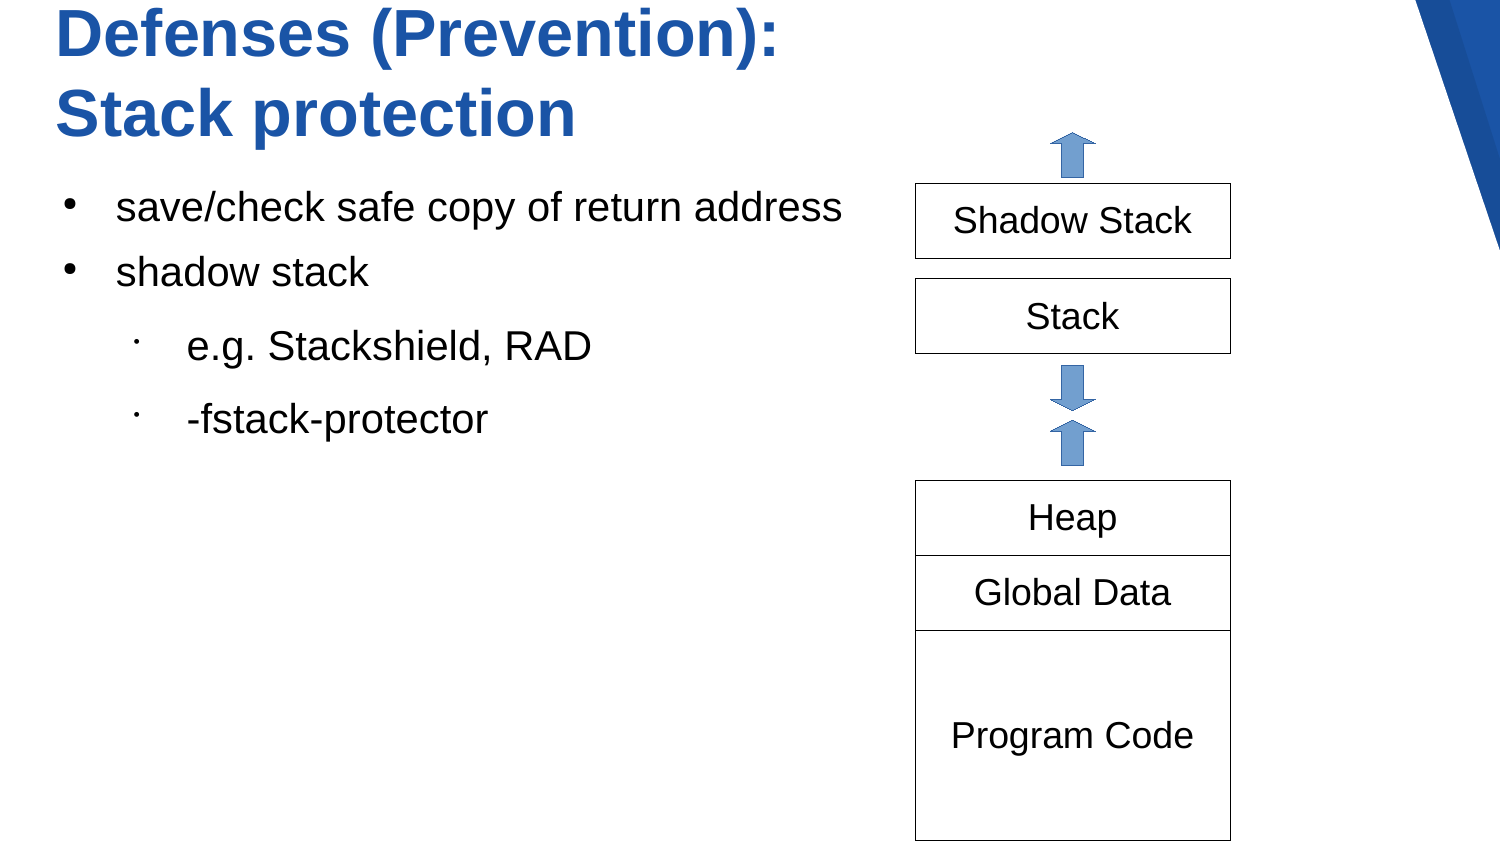

Defenses (Prevention):
Stack protection
# save/check safe copy of return address
shadow stack
e.g. Stackshield, RAD
-fstack-protector
Shadow Stack
Stack
Heap
Global Data
Program Code